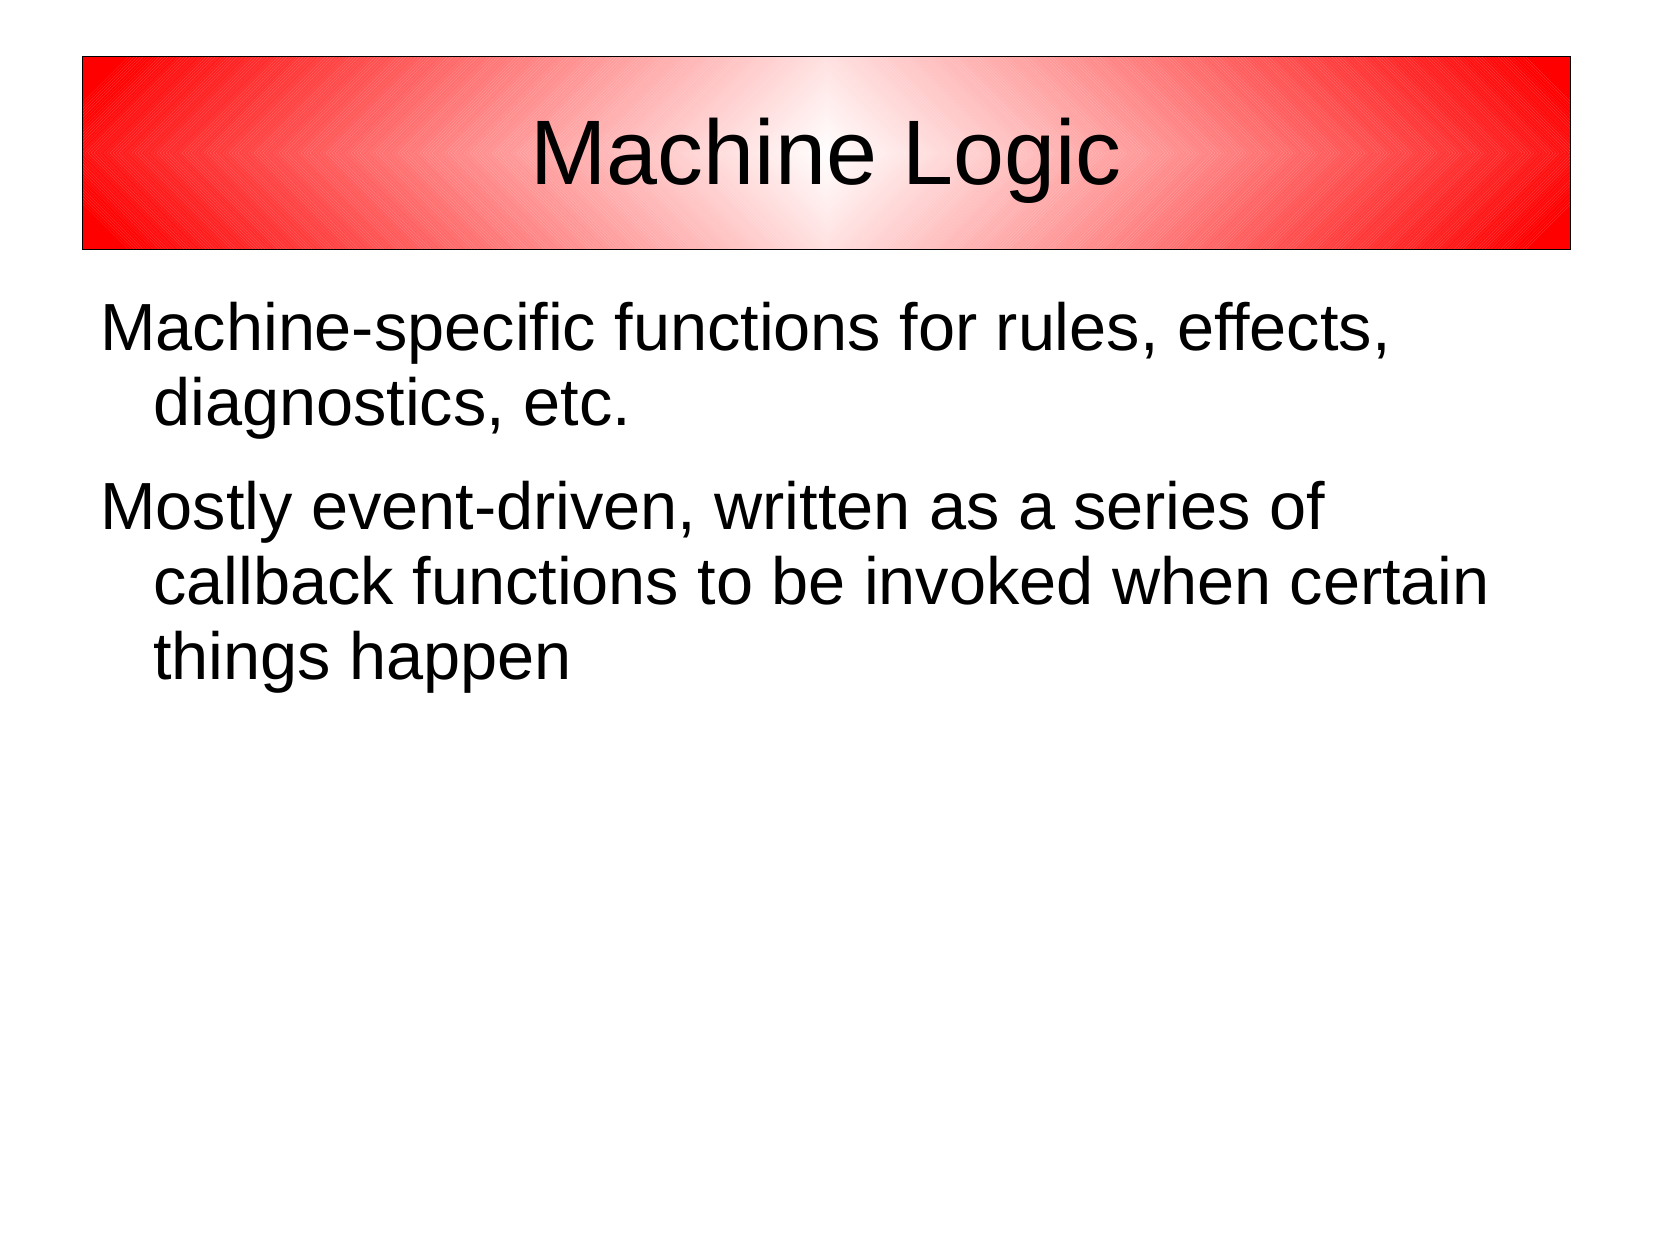

# Machine Logic
Machine-specific functions for rules, effects, diagnostics, etc.
Mostly event-driven, written as a series of callback functions to be invoked when certain things happen